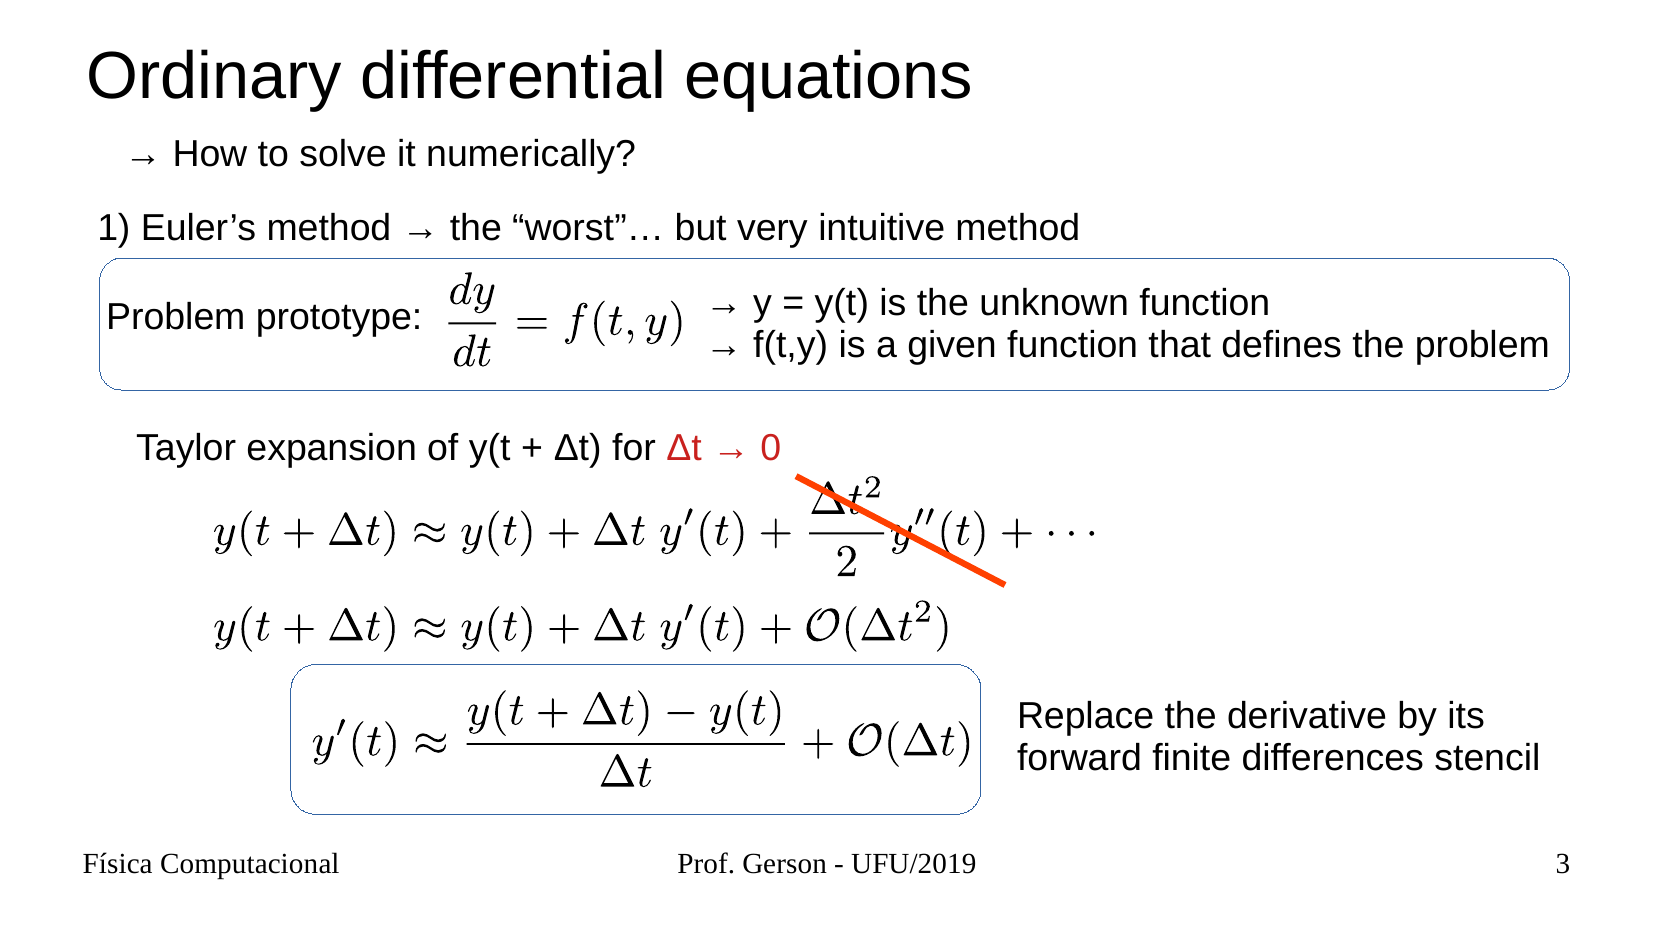

Ordinary differential equations
→ How to solve it numerically?
1) Euler’s method → the “worst”… but very intuitive method
→ y = y(t) is the unknown function
→ f(t,y) is a given function that defines the problem
Problem prototype:
Taylor expansion of y(t + Δt) for Δt → 0
Replace the derivative by its
forward finite differences stencil
Física Computacional
Prof. Gerson - UFU/2019
3